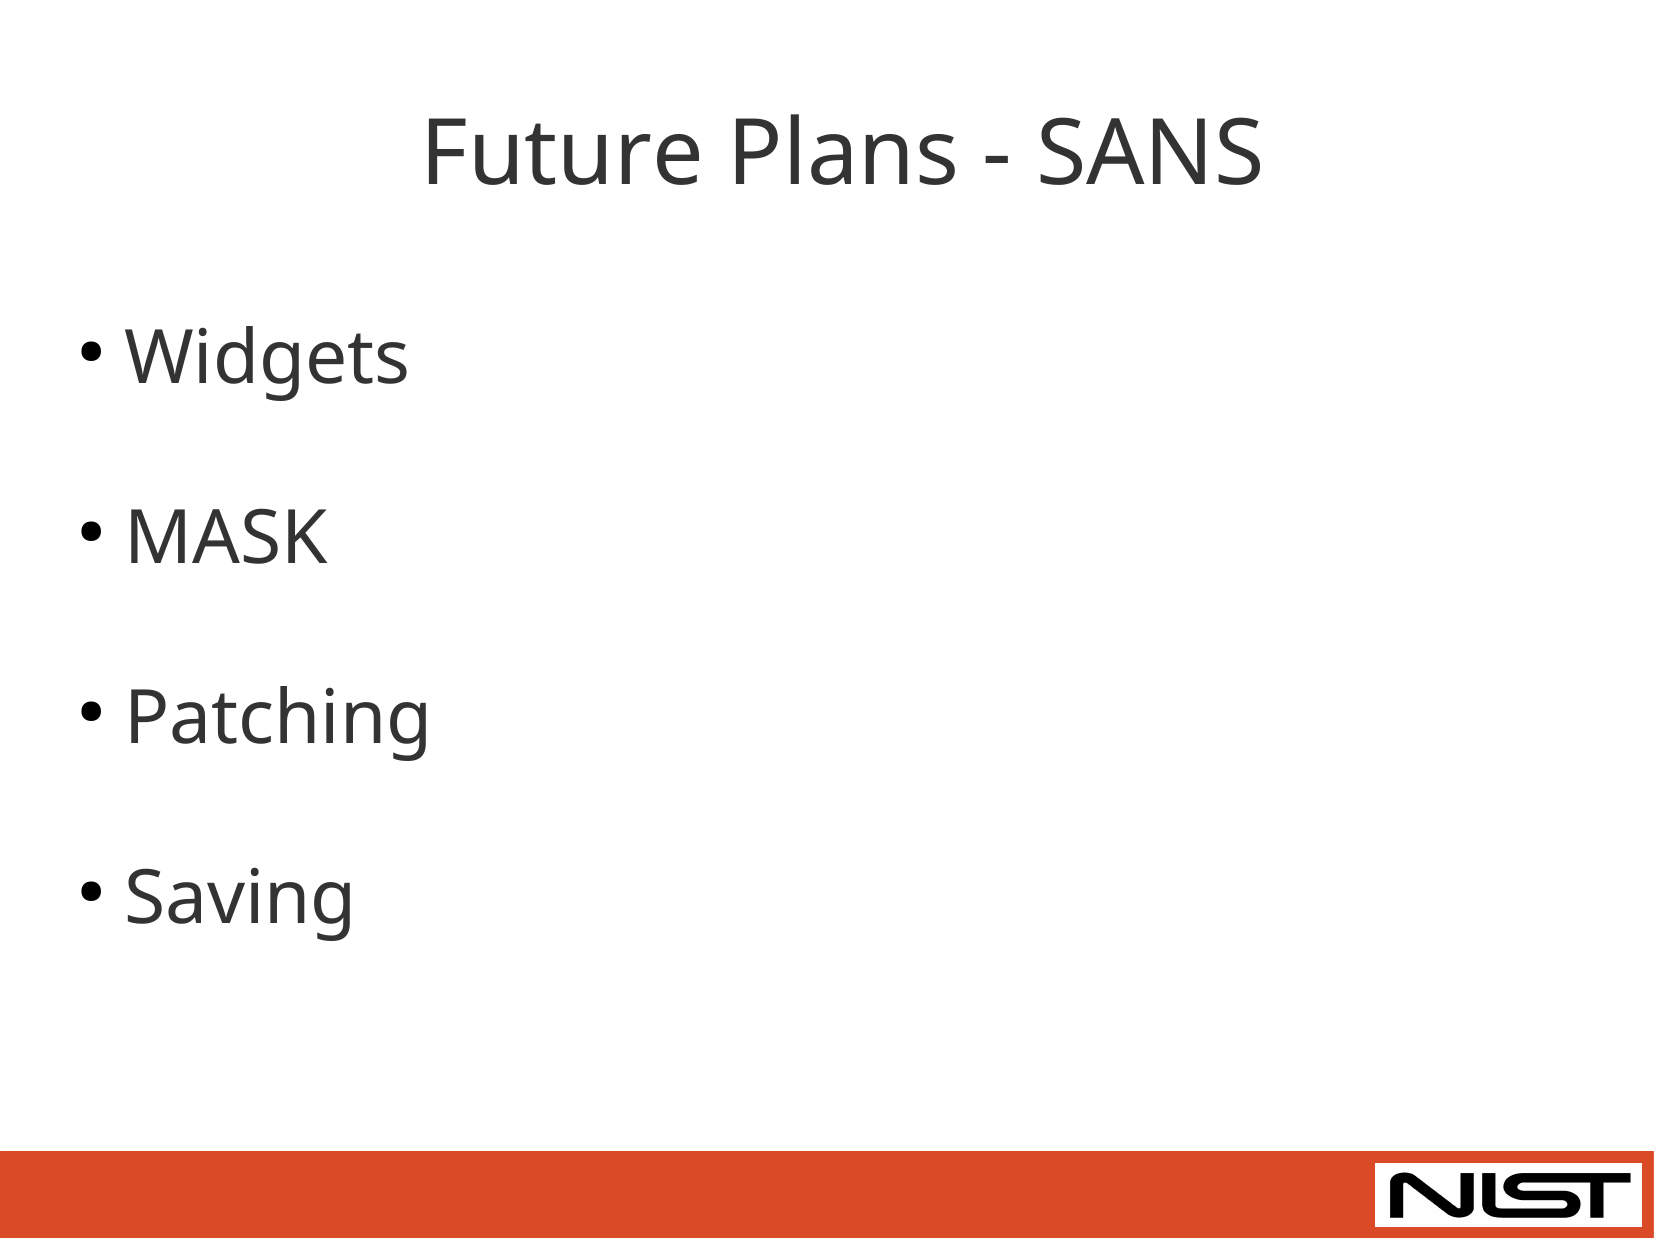

# Future Plans - SANS
 Widgets
 MASK
 Patching
 Saving